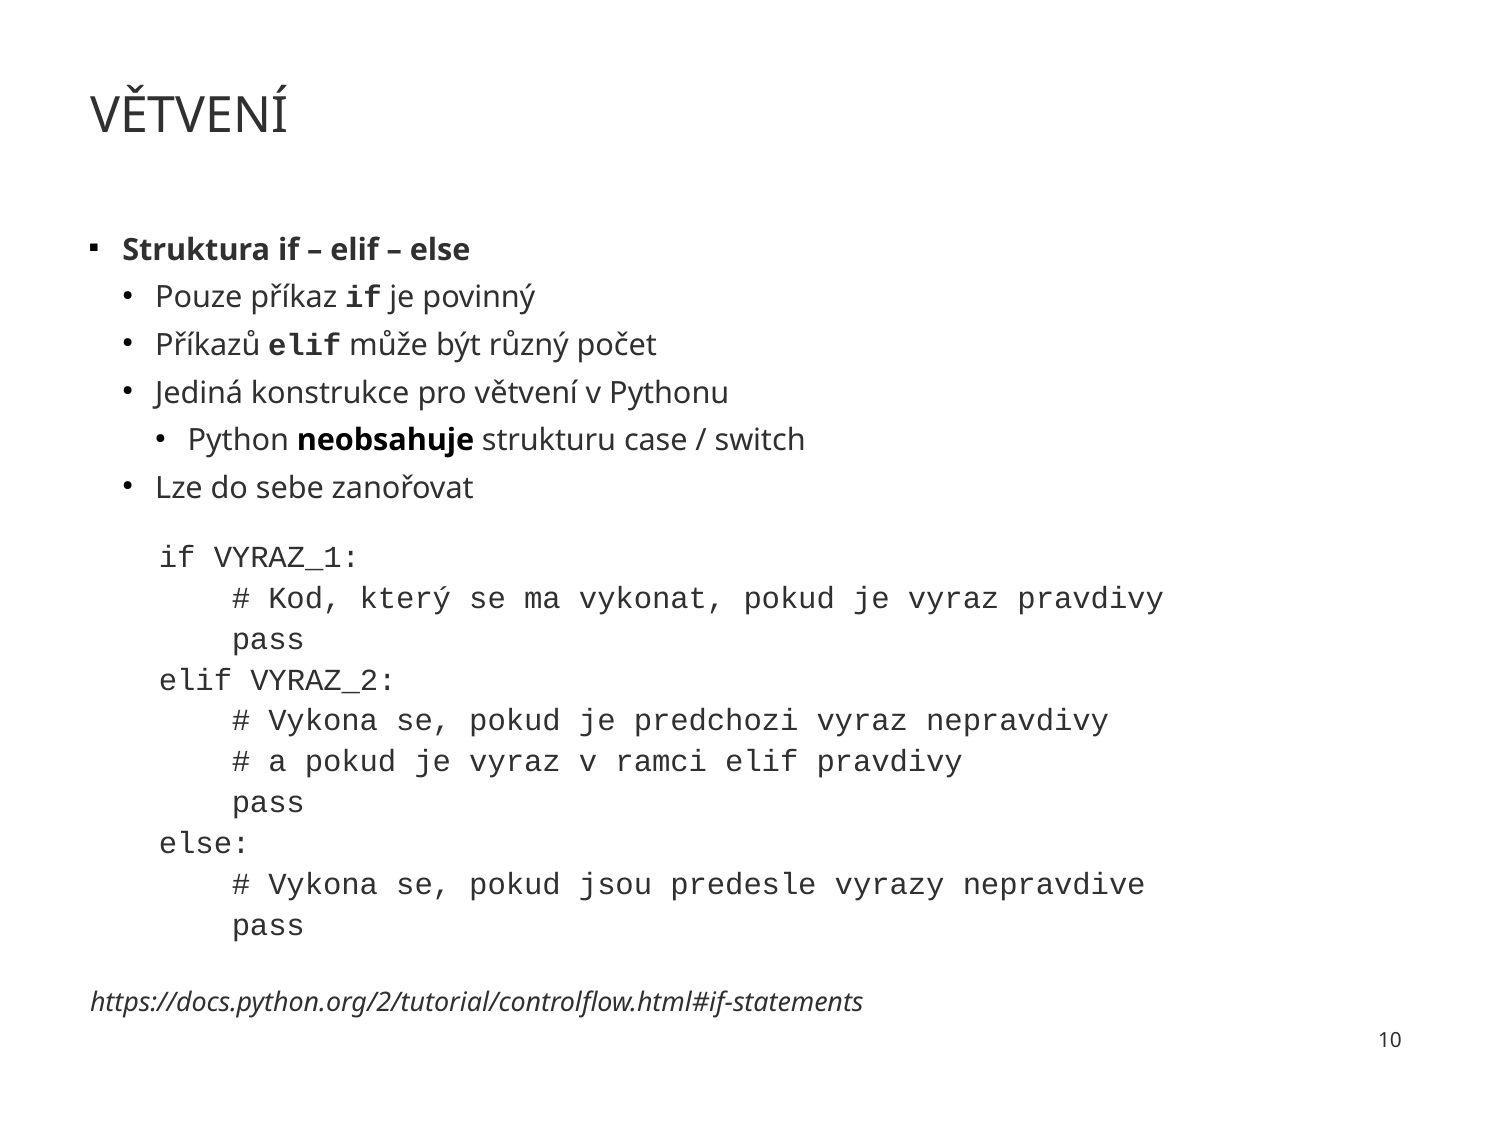

# Větvení
Struktura if – elif – else
Pouze příkaz if je povinný
Příkazů elif může být různý počet
Jediná konstrukce pro větvení v Pythonu
Python neobsahuje strukturu case / switch
Lze do sebe zanořovat
if VYRAZ_1:
 # Kod, který se ma vykonat, pokud je vyraz pravdivy
 pass
elif VYRAZ_2:
 # Vykona se, pokud je predchozi vyraz nepravdivy
 # a pokud je vyraz v ramci elif pravdivy
 pass
else:
 # Vykona se, pokud jsou predesle vyrazy nepravdive
 pass
https://docs.python.org/2/tutorial/controlflow.html#if-statements